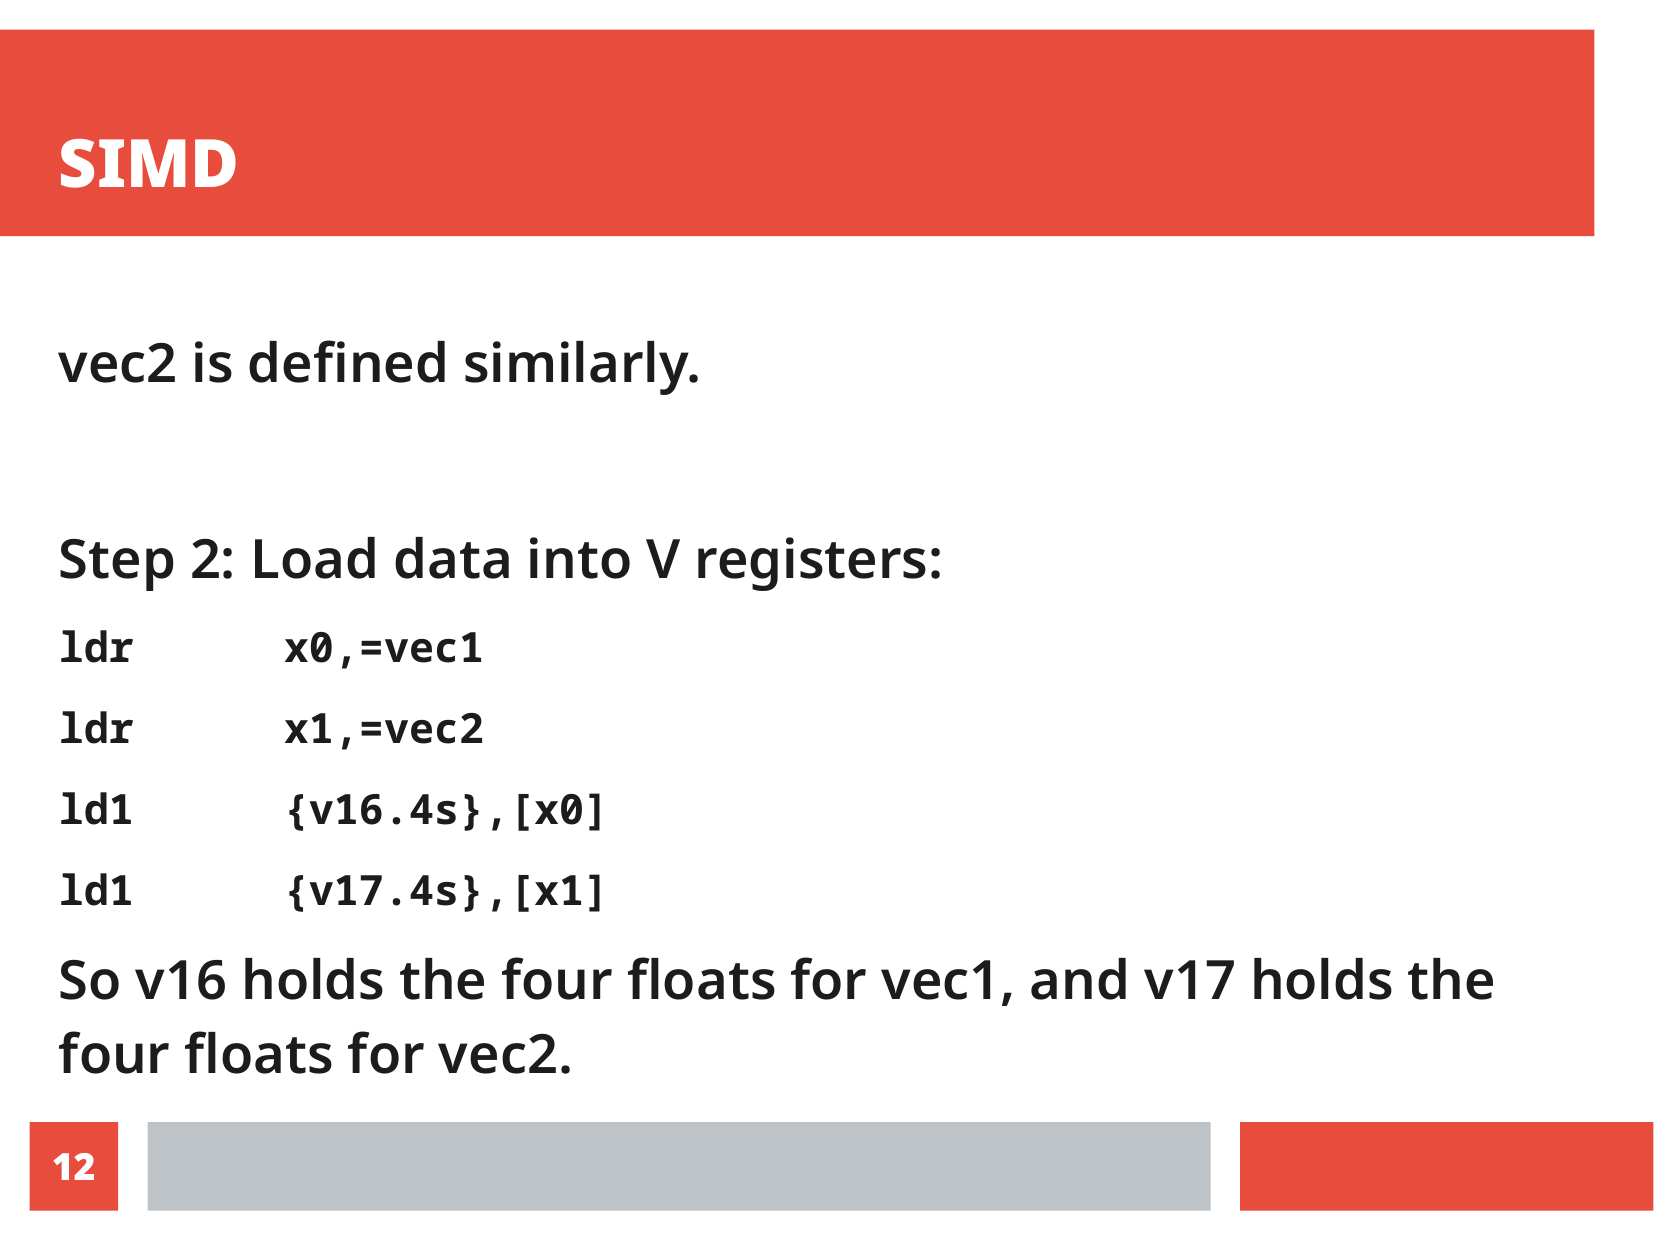

# SIMD
vec2 is defined similarly.
Step 2: Load data into V registers:
ldr		x0,=vec1
ldr		x1,=vec2
ld1		{v16.4s},[x0]
ld1		{v17.4s},[x1]
So v16 holds the four floats for vec1, and v17 holds the four floats for vec2.
12